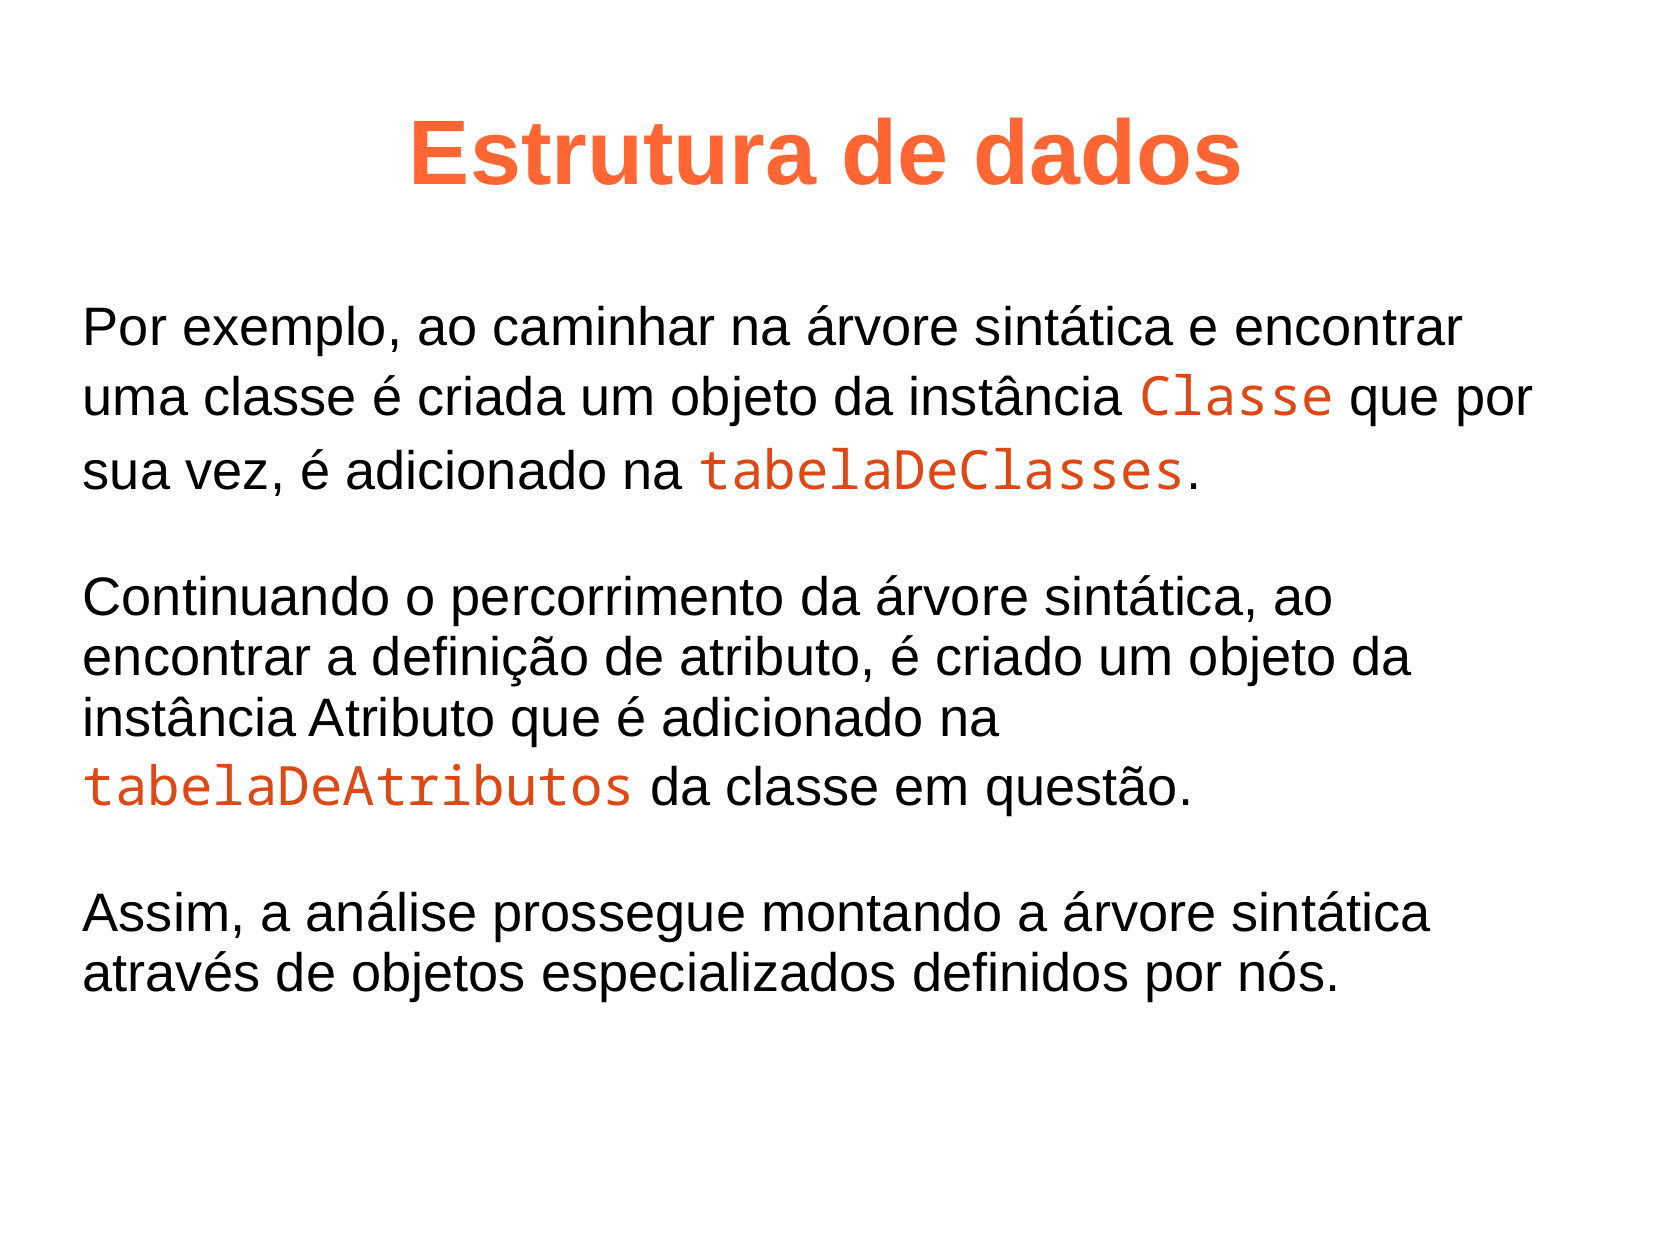

# Estrutura de dados
Por exemplo, ao caminhar na árvore sintática e encontrar uma classe é criada um objeto da instância Classe que por sua vez, é adicionado na tabelaDeClasses.
Continuando o percorrimento da árvore sintática, ao encontrar a definição de atributo, é criado um objeto da instância Atributo que é adicionado na tabelaDeAtributos da classe em questão.
Assim, a análise prossegue montando a árvore sintática através de objetos especializados definidos por nós.